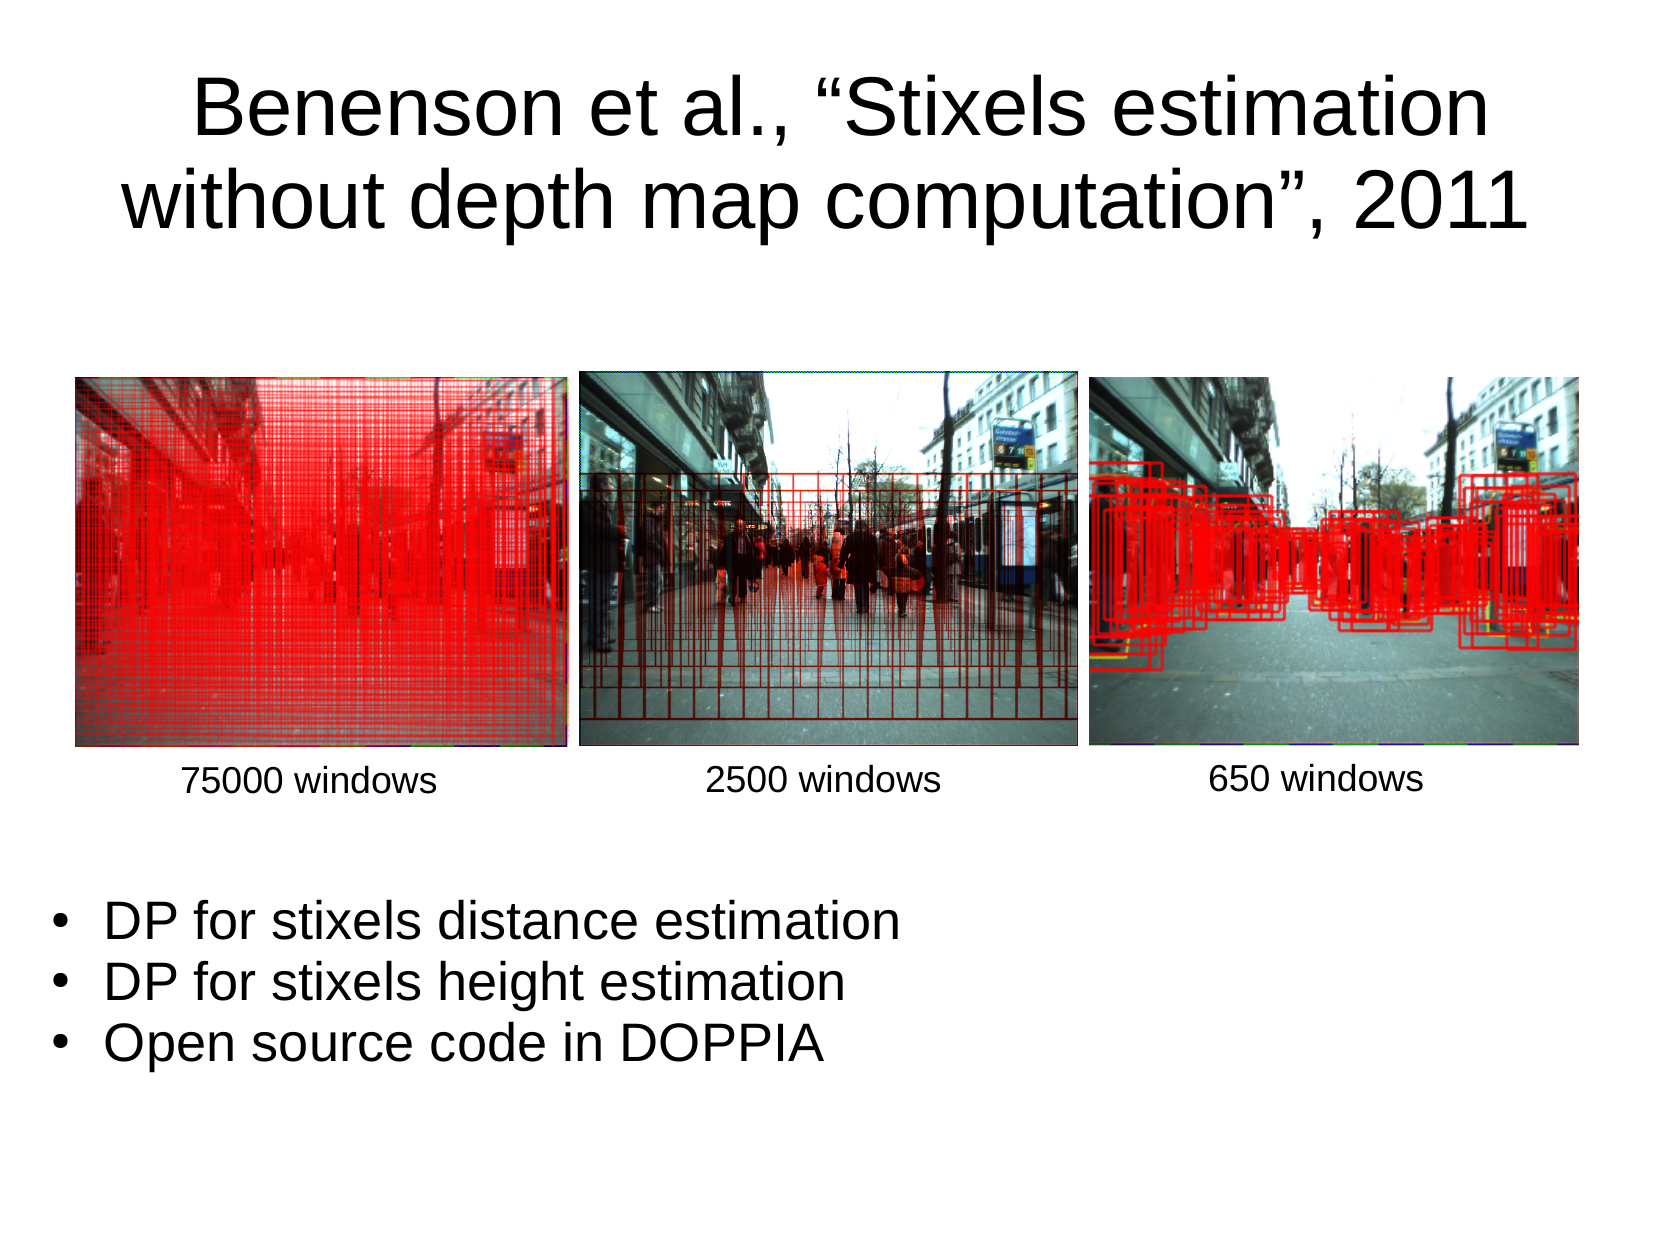

# Benenson et al., “Stixels estimation without depth map computation”, 2011
650 windows
2500 windows
75000 windows
DP for stixels distance estimation
DP for stixels height estimation
Open source code in DOPPIA